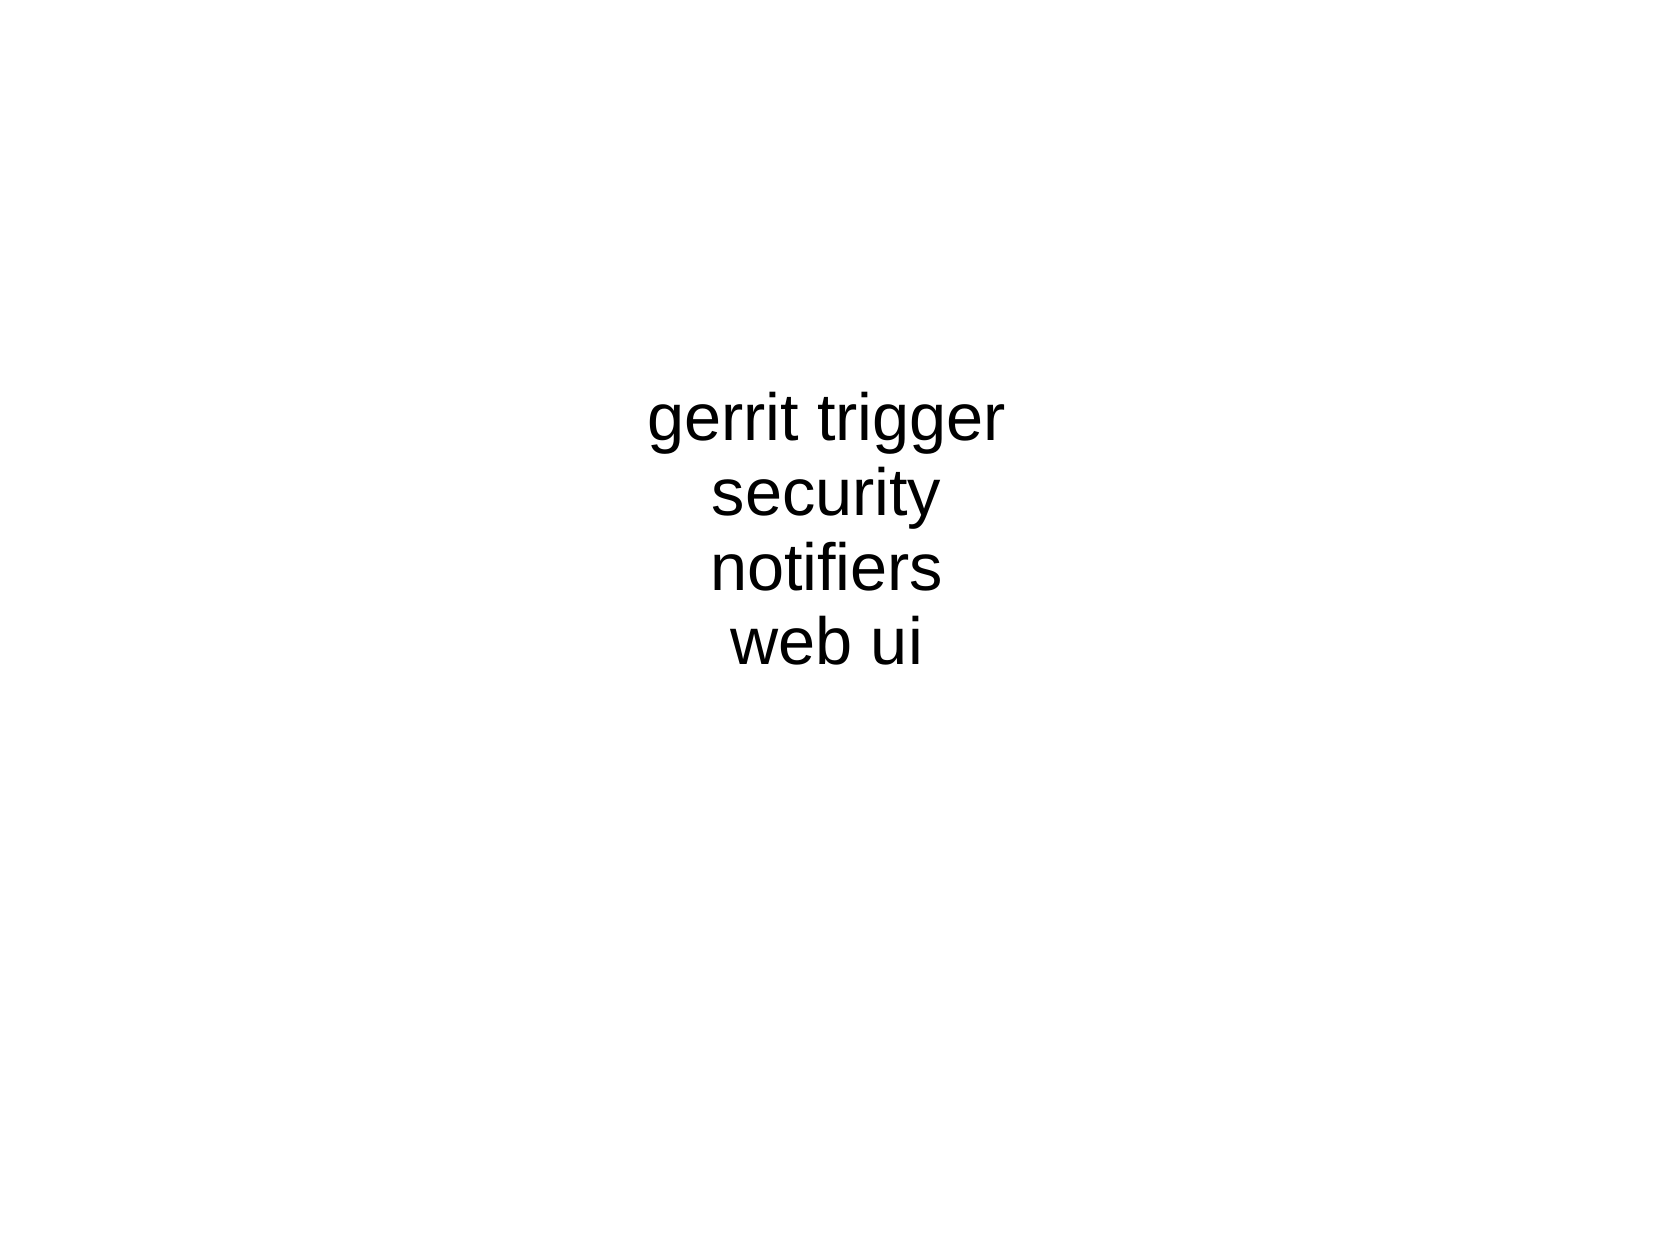

# gerrit trigger
security
notifiers
web ui